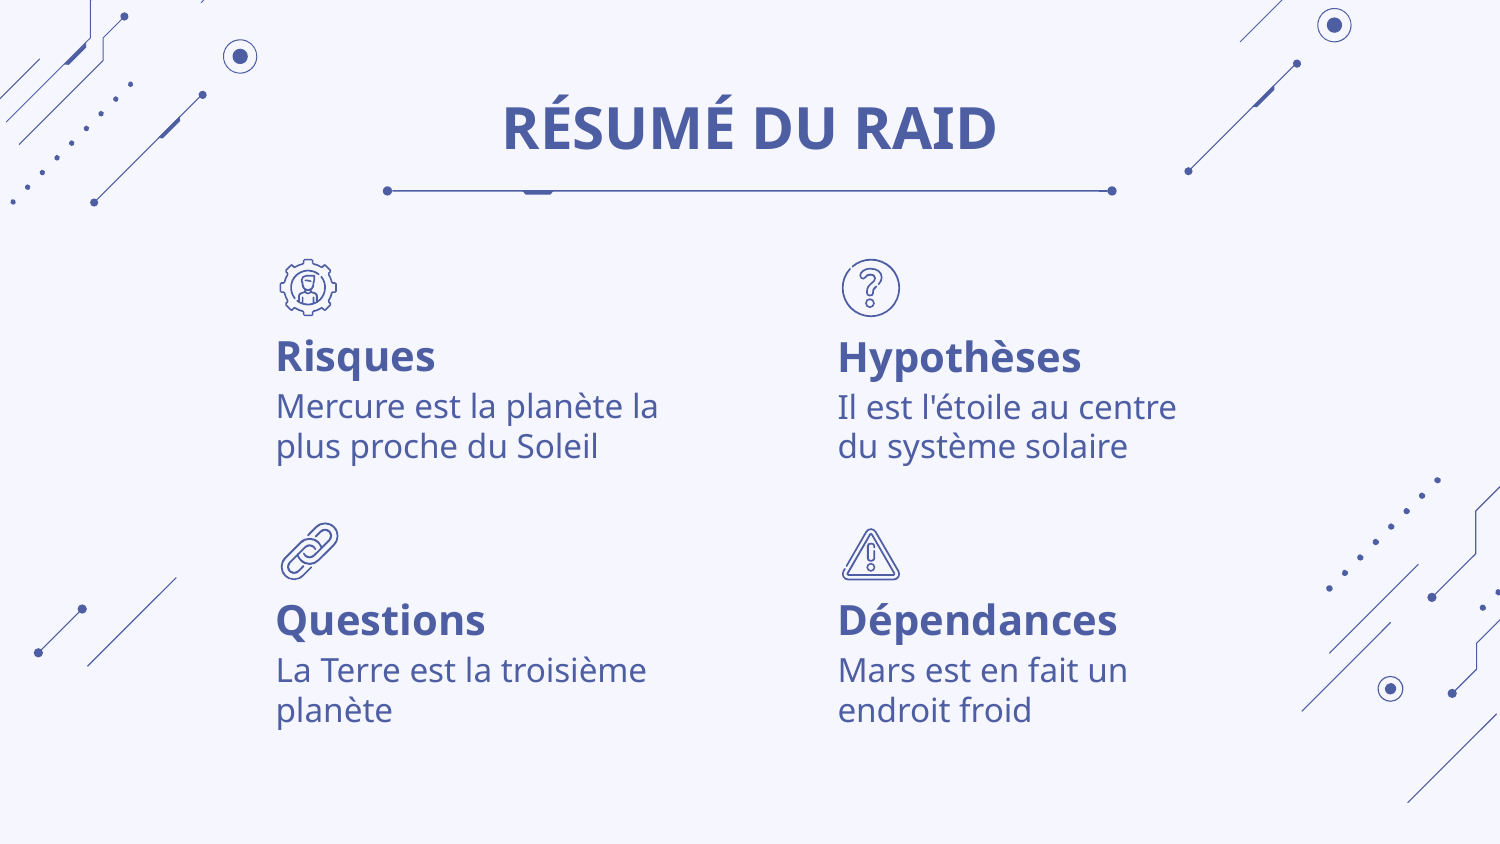

RÉSUMÉ DU RAID
Risques
Hypothèses
Mercure est la planète la plus proche du Soleil
Il est l'étoile au centre du système solaire
Dépendances
Questions
# La Terre est la troisième planète
Mars est en fait un endroit froid